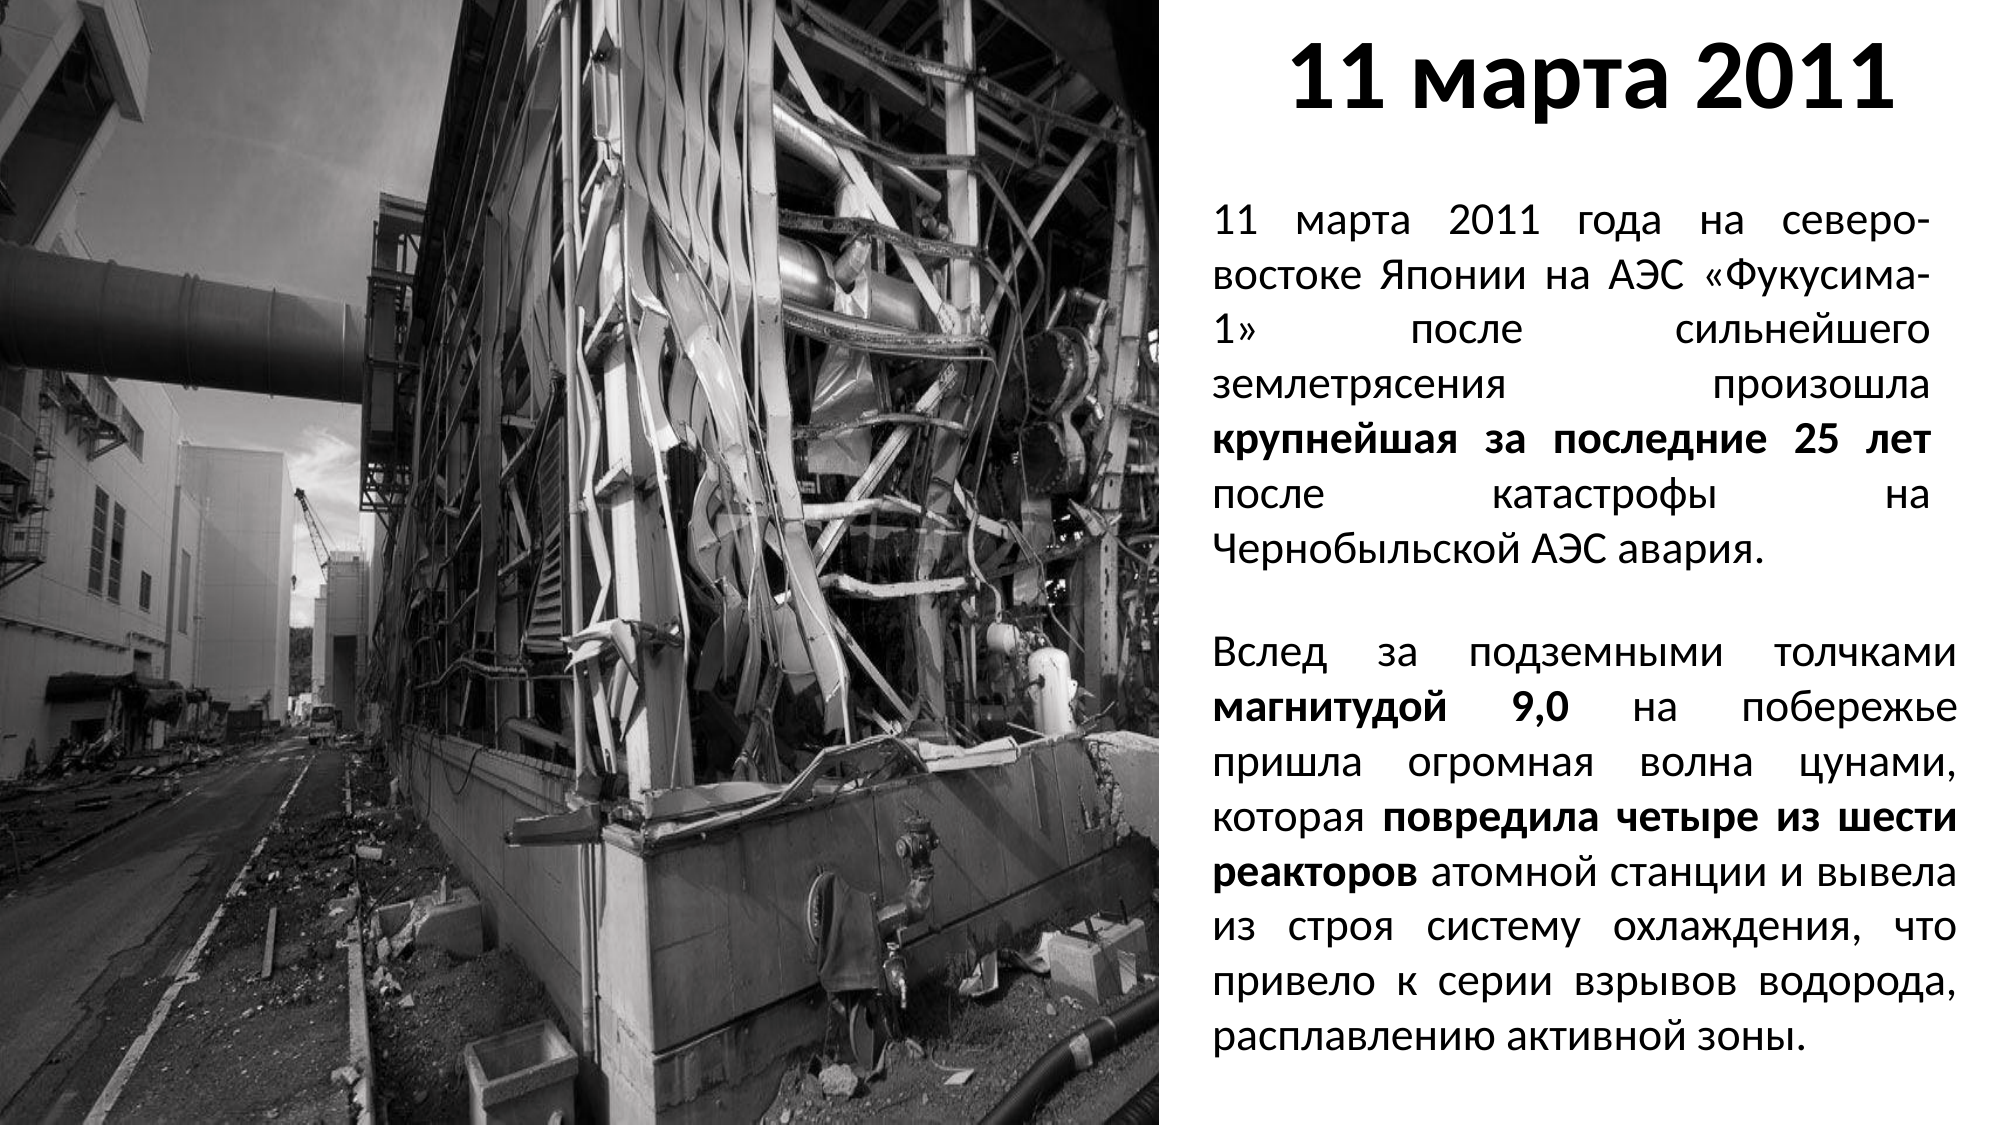

# 11 марта 2011
11 марта 2011 года на северо-востоке Японии на АЭС «Фукусима-1» после сильнейшего землетрясения произошла крупнейшая за последние 25 лет после катастрофы на Чернобыльской АЭС авария.
Вслед за подземными толчками магнитудой 9,0 на побережье пришла огромная волна цунами, которая повредила четыре из шести реакторов атомной станции и вывела из строя систему охлаждения, что привело к серии взрывов водорода, расплавлению активной зоны.